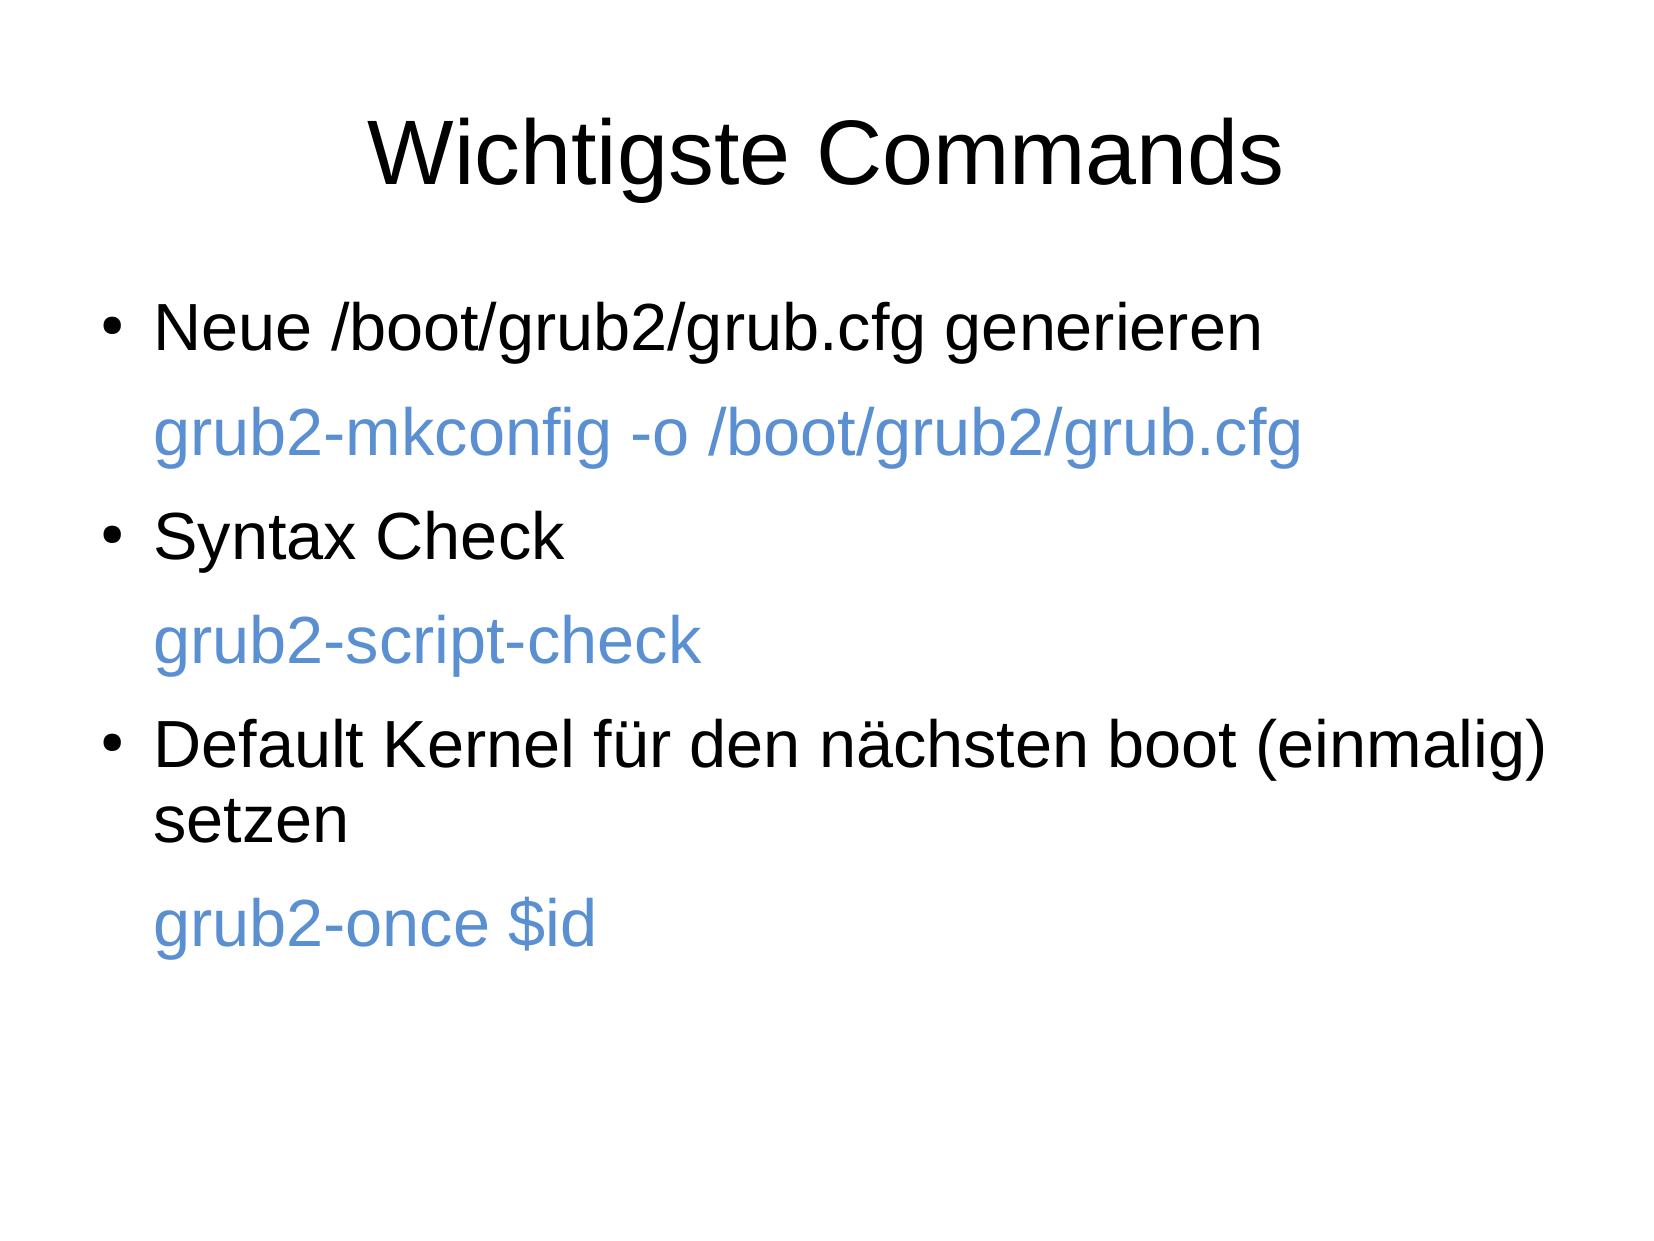

# Wichtigste Commands
Neue /boot/grub2/grub.cfg generieren
grub2-mkconfig -o /boot/grub2/grub.cfg
Syntax Check
grub2-script-check
Default Kernel für den nächsten boot (einmalig) setzen
grub2-once $id